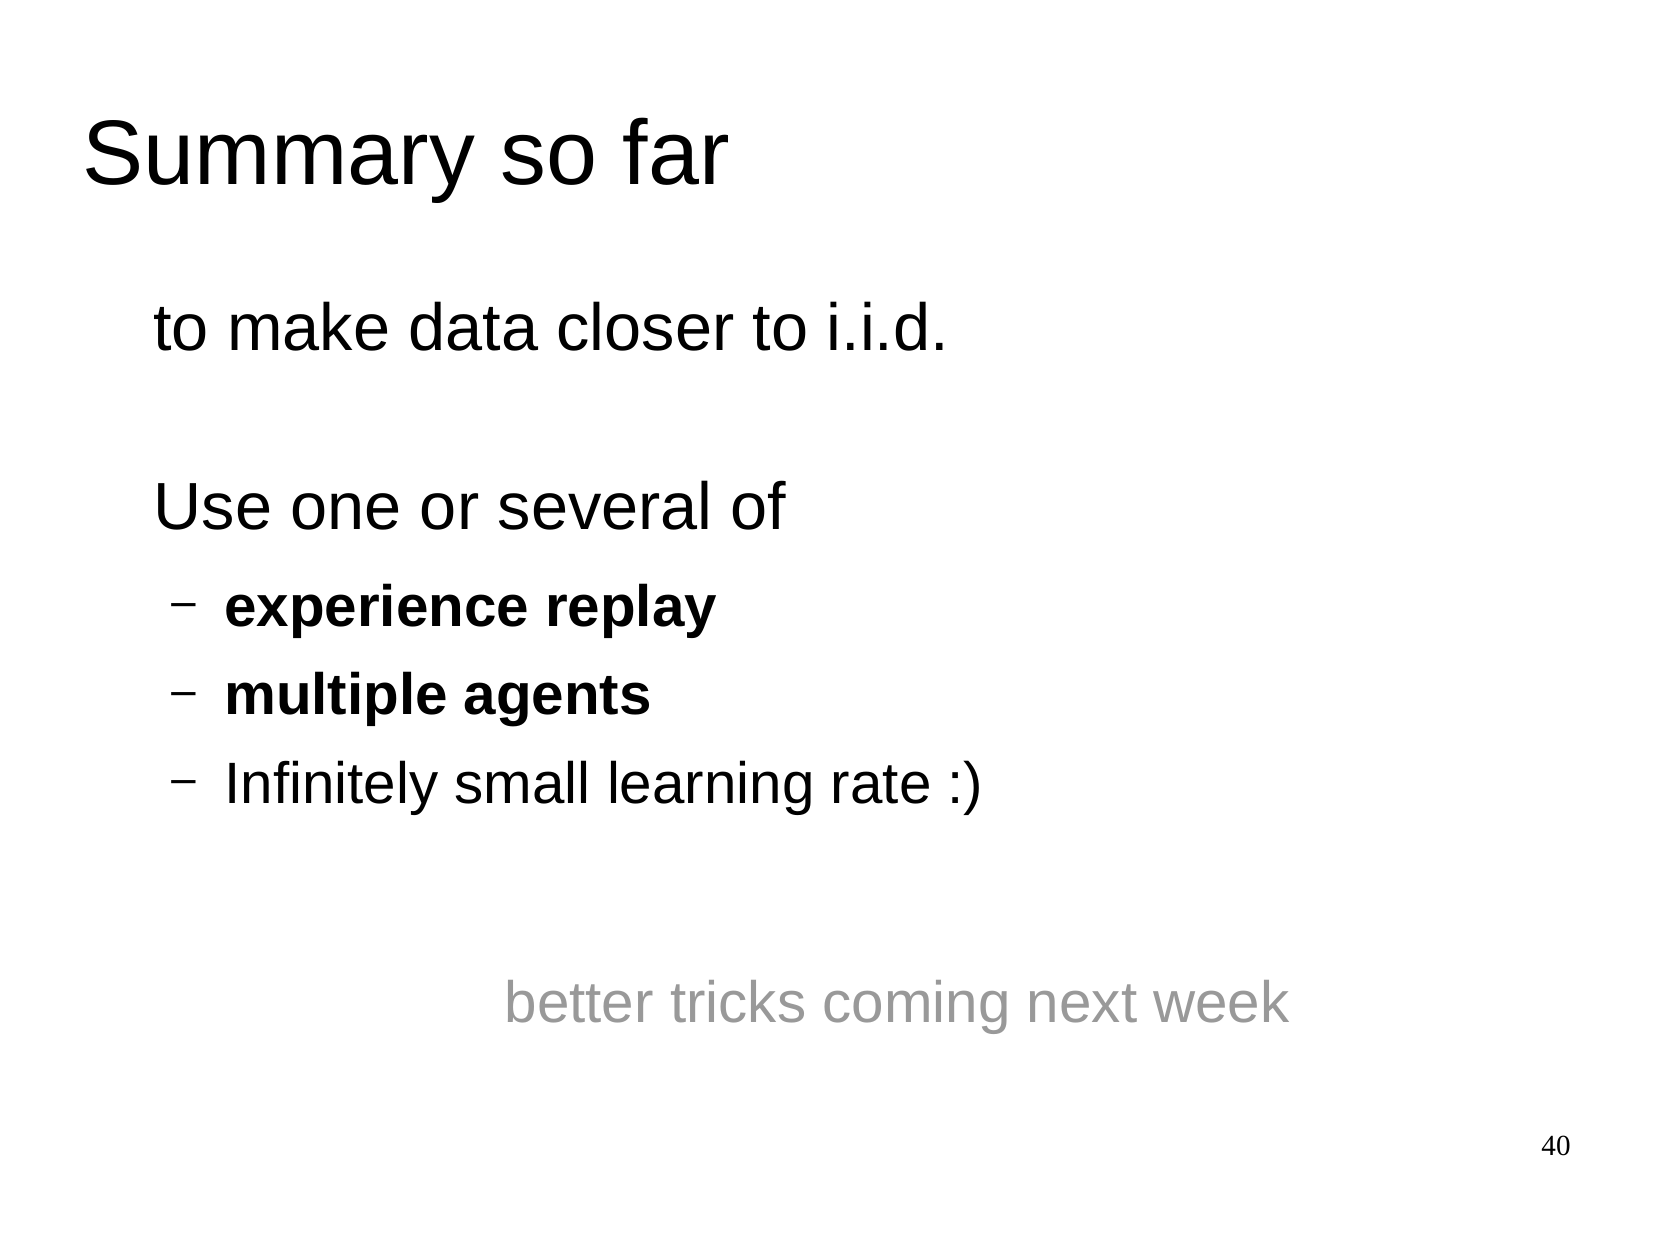

# Summary so far
to make data closer to i.i.d.
Use one or several of
experience replay
multiple agents
Infinitely small learning rate :)
better tricks coming next week
40